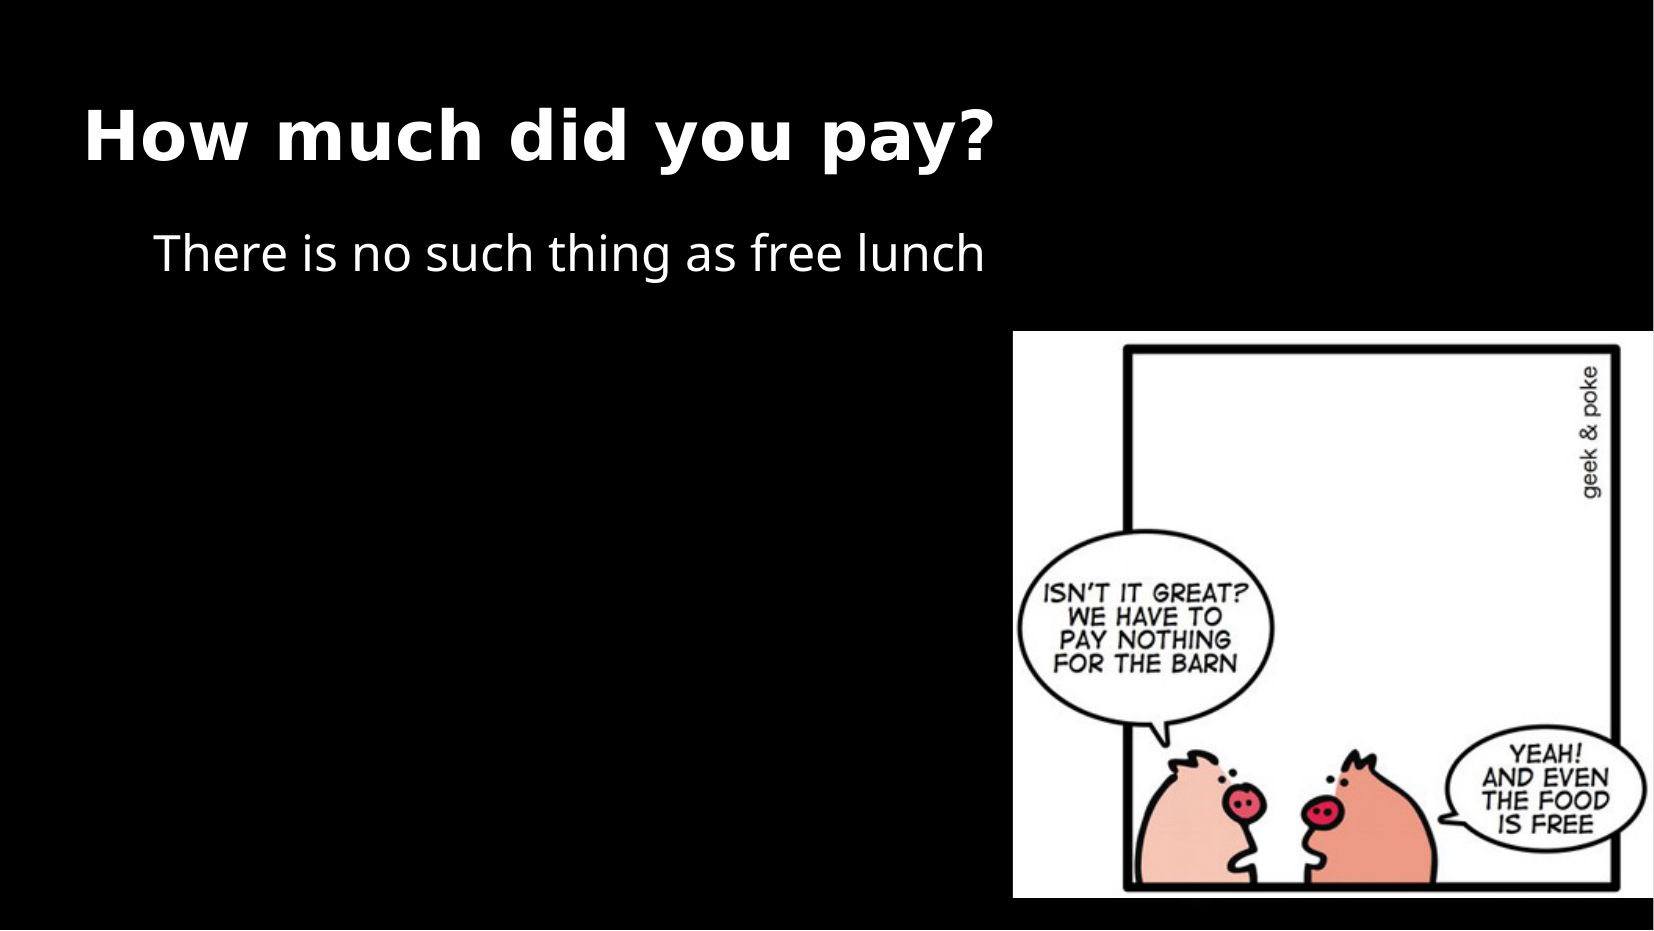

# How much did you pay?
There is no such thing as free lunch